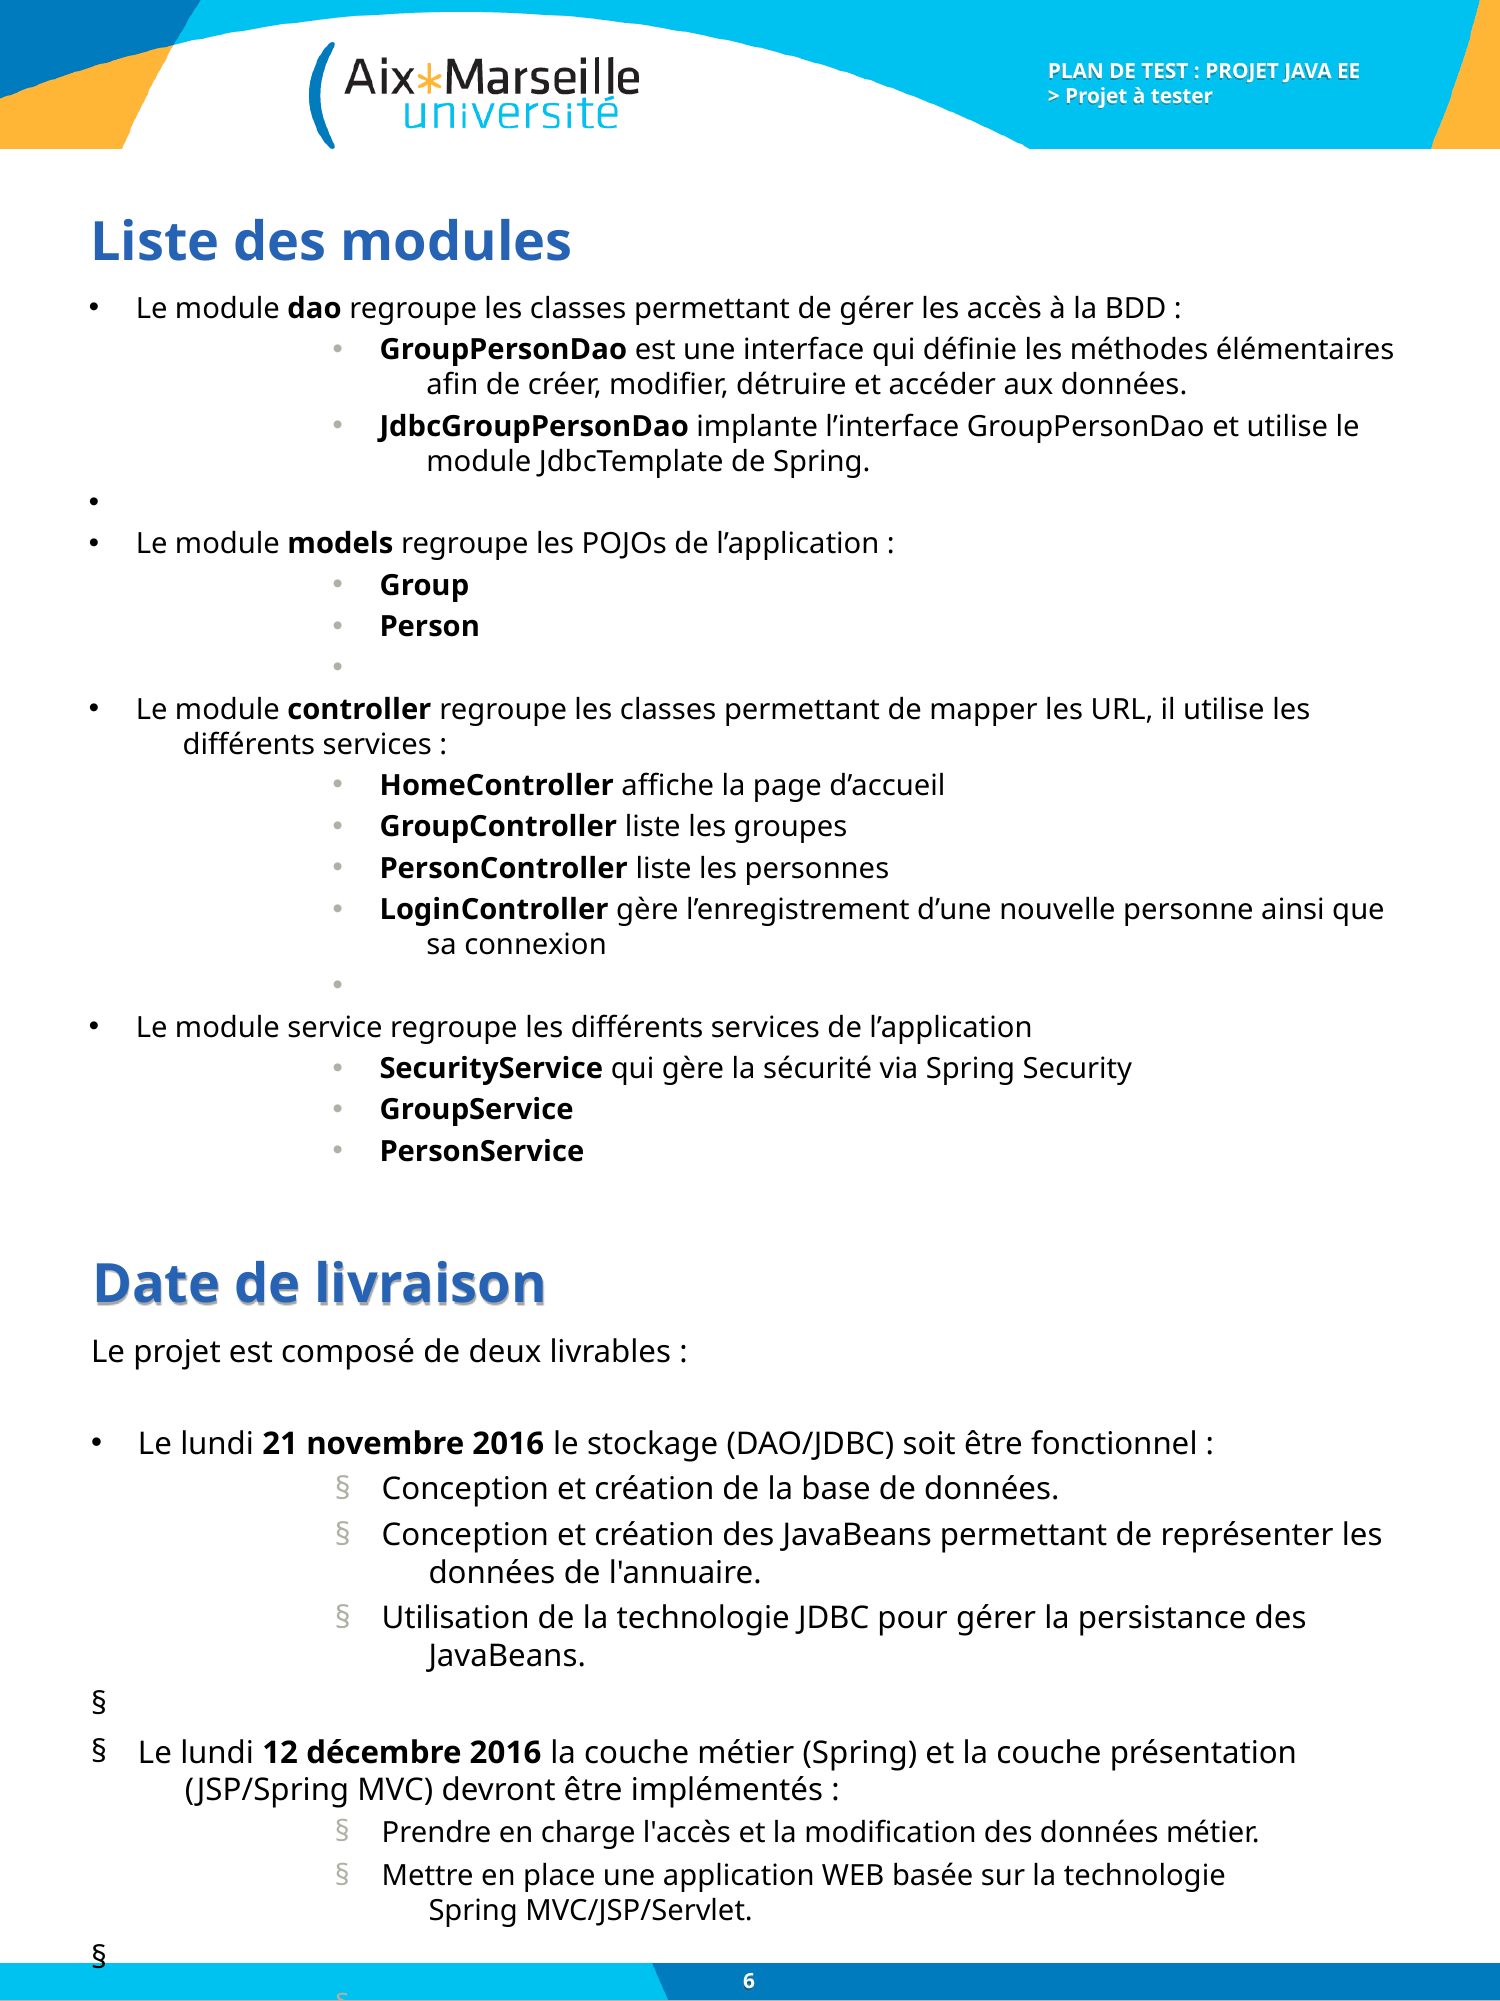

PLAN DE TEST : PROJET JAVA EE
> Projet à tester
# Liste des modules
Le module dao regroupe les classes permettant de gérer les accès à la BDD :
GroupPersonDao est une interface qui définie les méthodes élémentaires afin de créer, modifier, détruire et accéder aux données.
JdbcGroupPersonDao implante l’interface GroupPersonDao et utilise le module JdbcTemplate de Spring.
Le module models regroupe les POJOs de l’application :
Group
Person
Le module controller regroupe les classes permettant de mapper les URL, il utilise les différents services :
HomeController affiche la page d’accueil
GroupController liste les groupes
PersonController liste les personnes
LoginController gère l’enregistrement d’une nouvelle personne ainsi que sa connexion
Le module service regroupe les différents services de l’application
SecurityService qui gère la sécurité via Spring Security
GroupService
PersonService
Date de livraison
Le projet est composé de deux livrables :
Le lundi 21 novembre 2016 le stockage (DAO/JDBC) soit être fonctionnel :
Conception et création de la base de données.
Conception et création des JavaBeans permettant de représenter les données de l'annuaire.
Utilisation de la technologie JDBC pour gérer la persistance des JavaBeans.
Le lundi 12 décembre 2016 la couche métier (Spring) et la couche présentation (JSP/Spring MVC) devront être implémentés :
Prendre en charge l'accès et la modification des données métier.
Mettre en place une application WEB basée sur la technologie Spring MVC/JSP/Servlet.